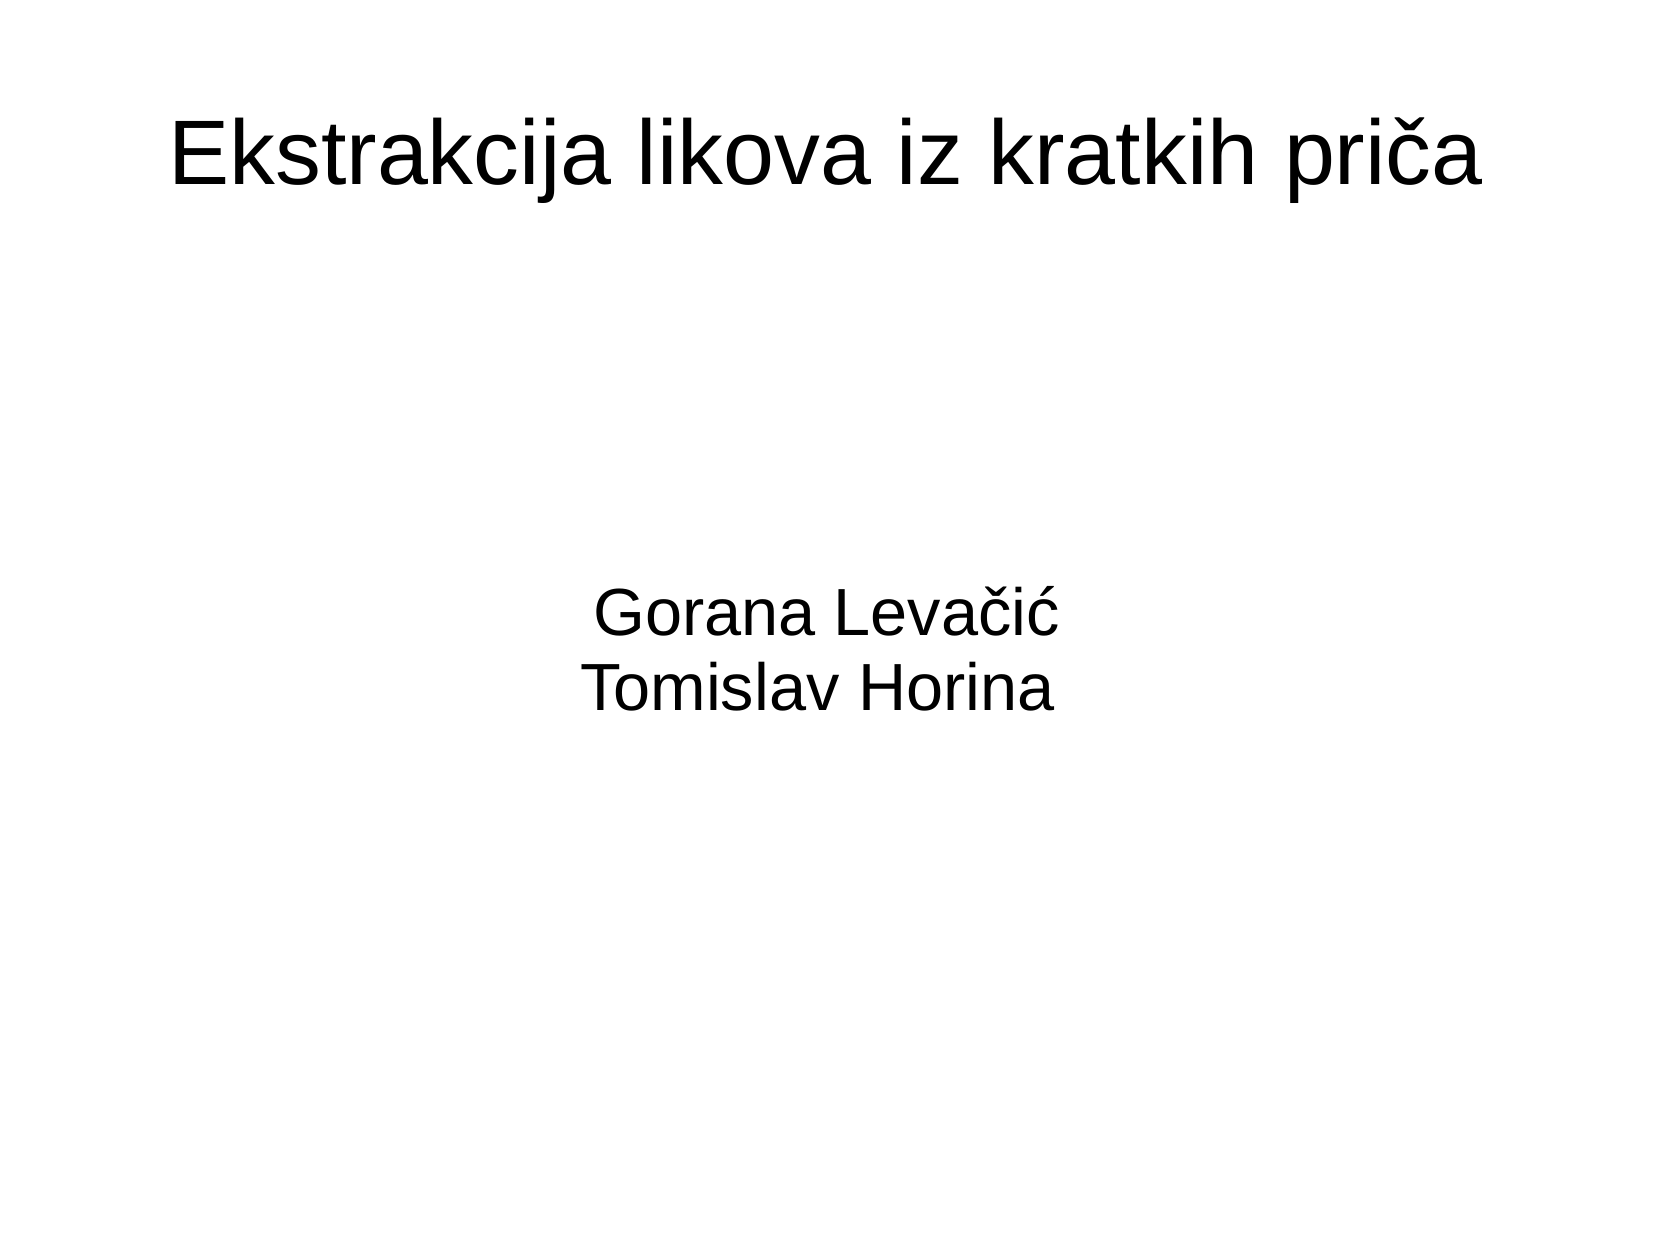

# Ekstrakcija likova iz kratkih priča
Gorana Levačić
Tomislav Horina